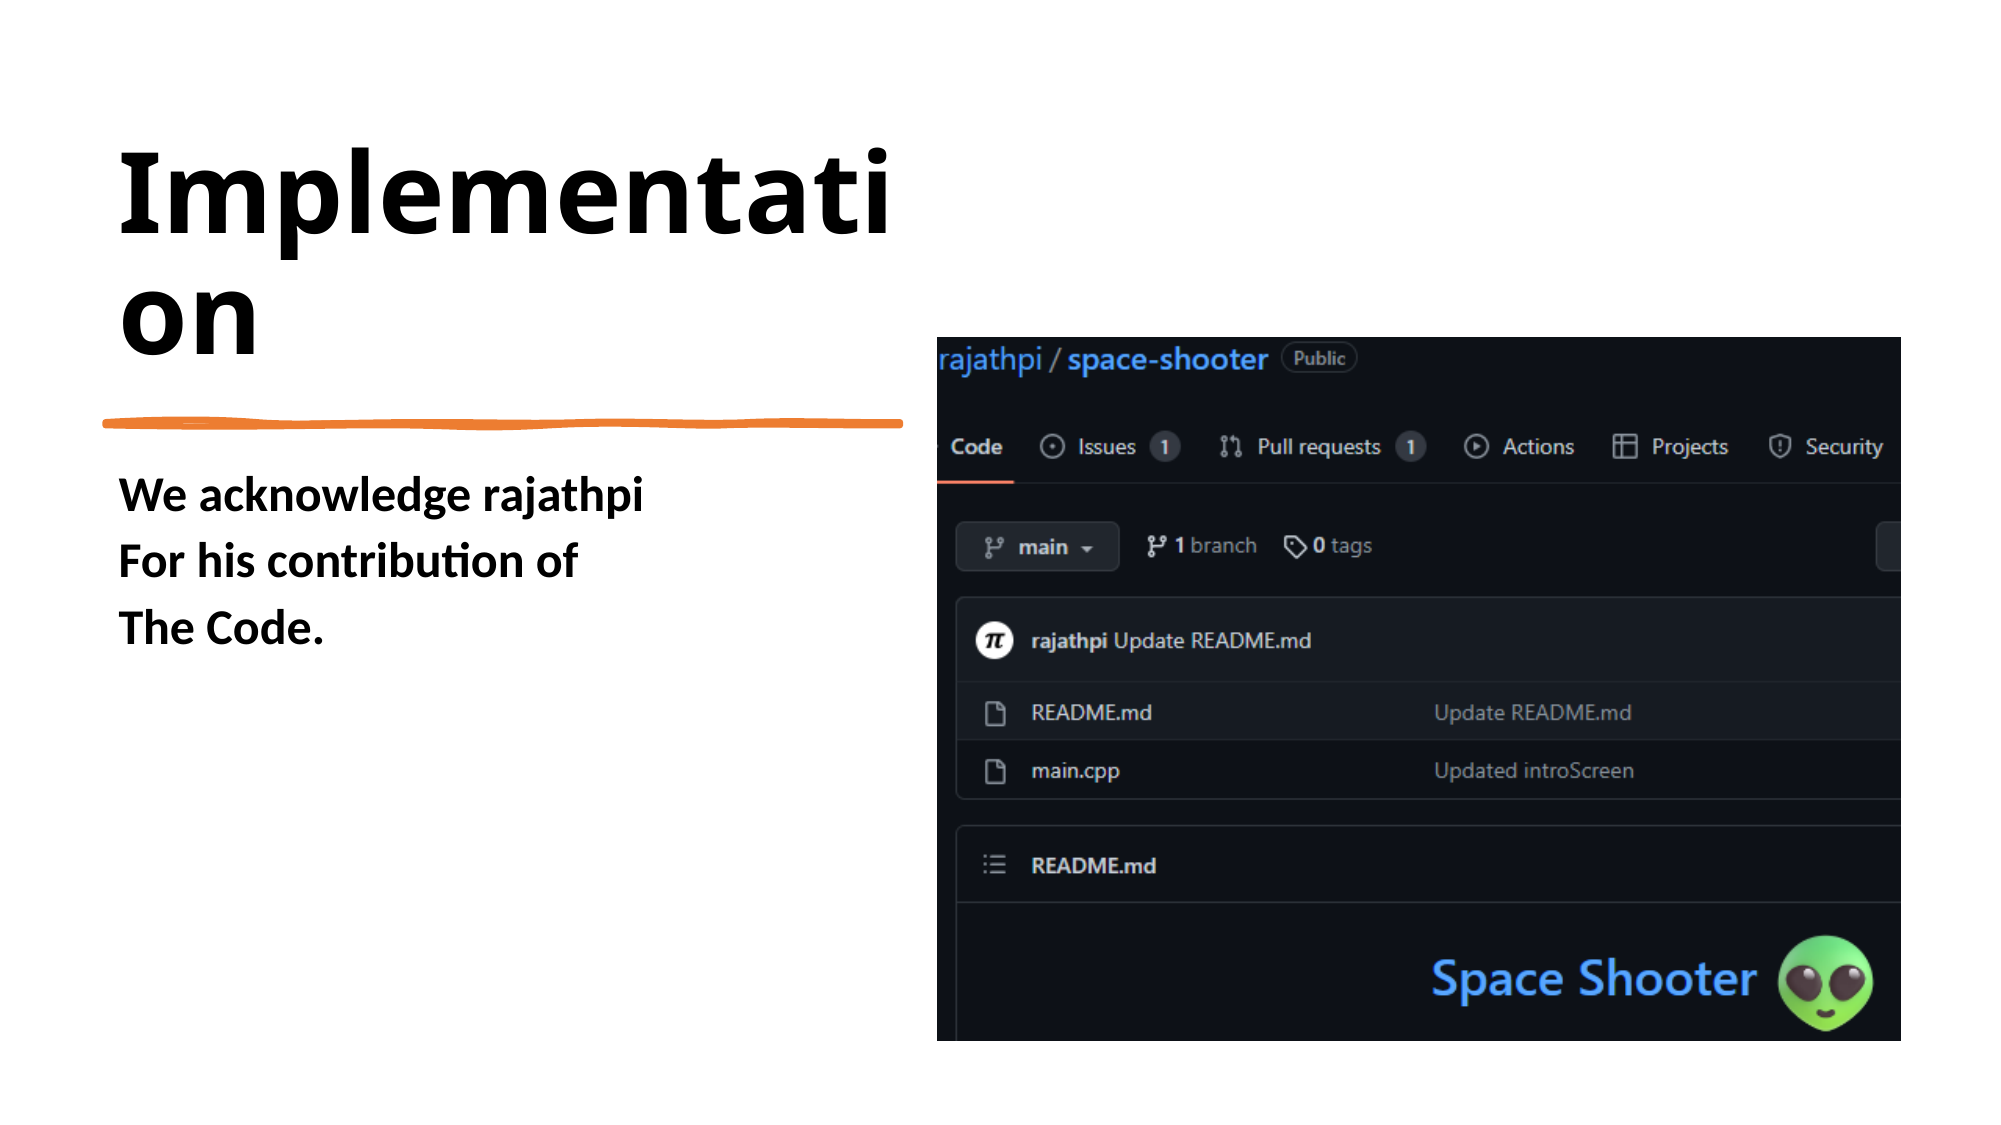

# Implementation
We acknowledge rajathpi
For his contribution of
The Code.